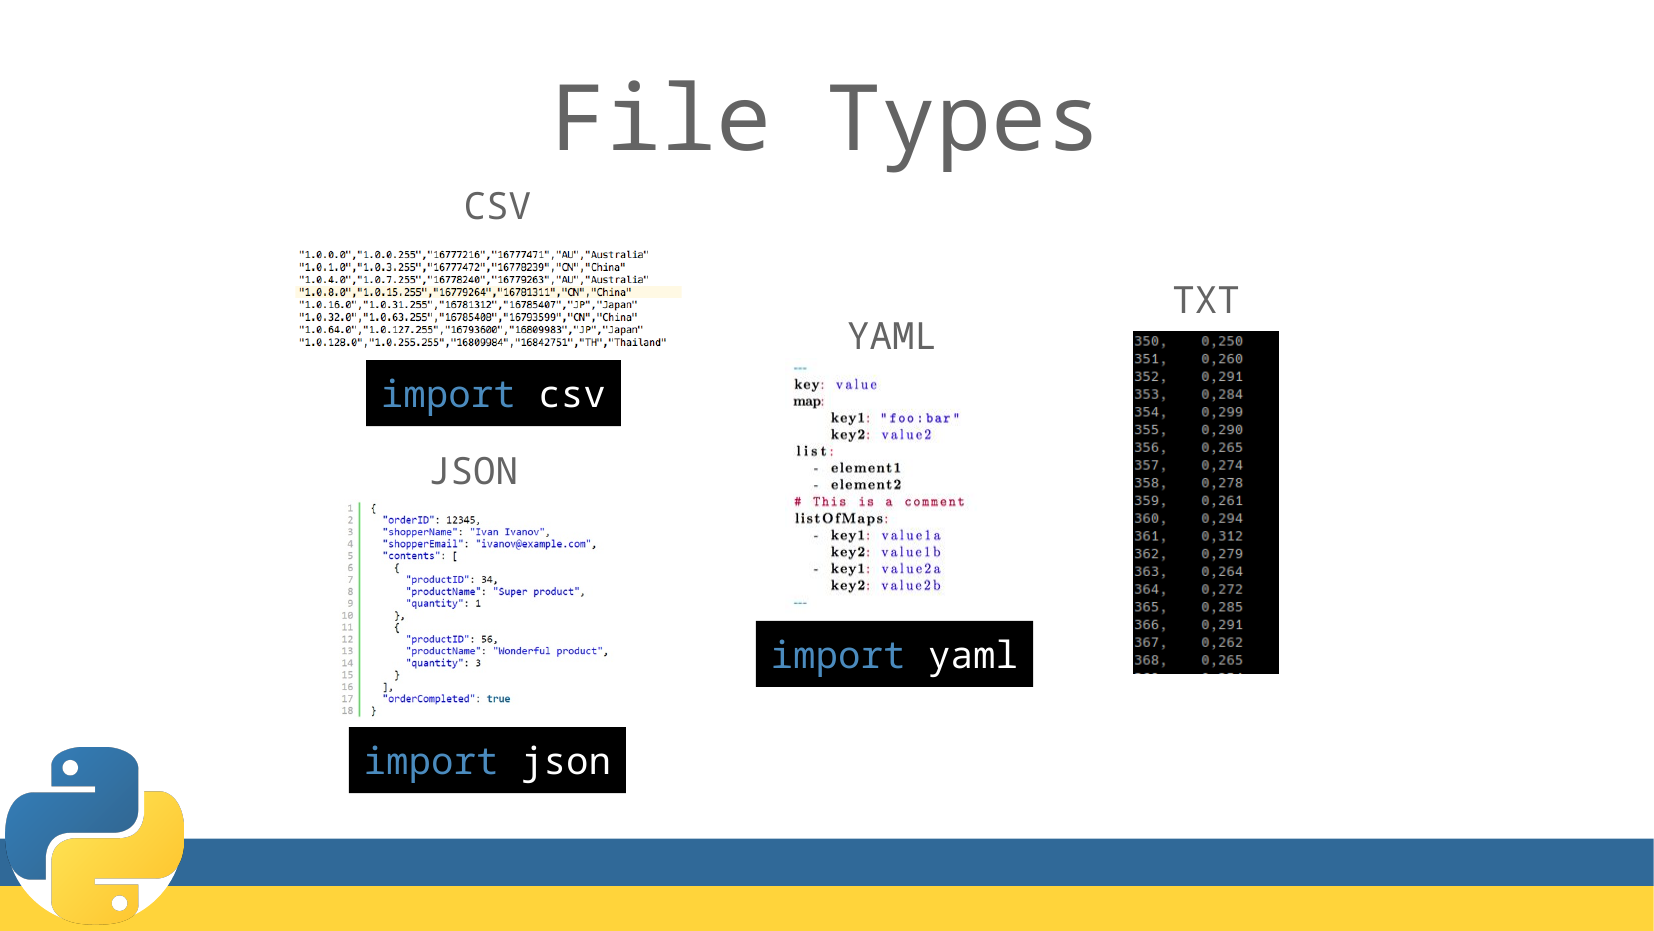

# File Types
CSV
import csv
TXT
YAML
import yaml
JSON
import json